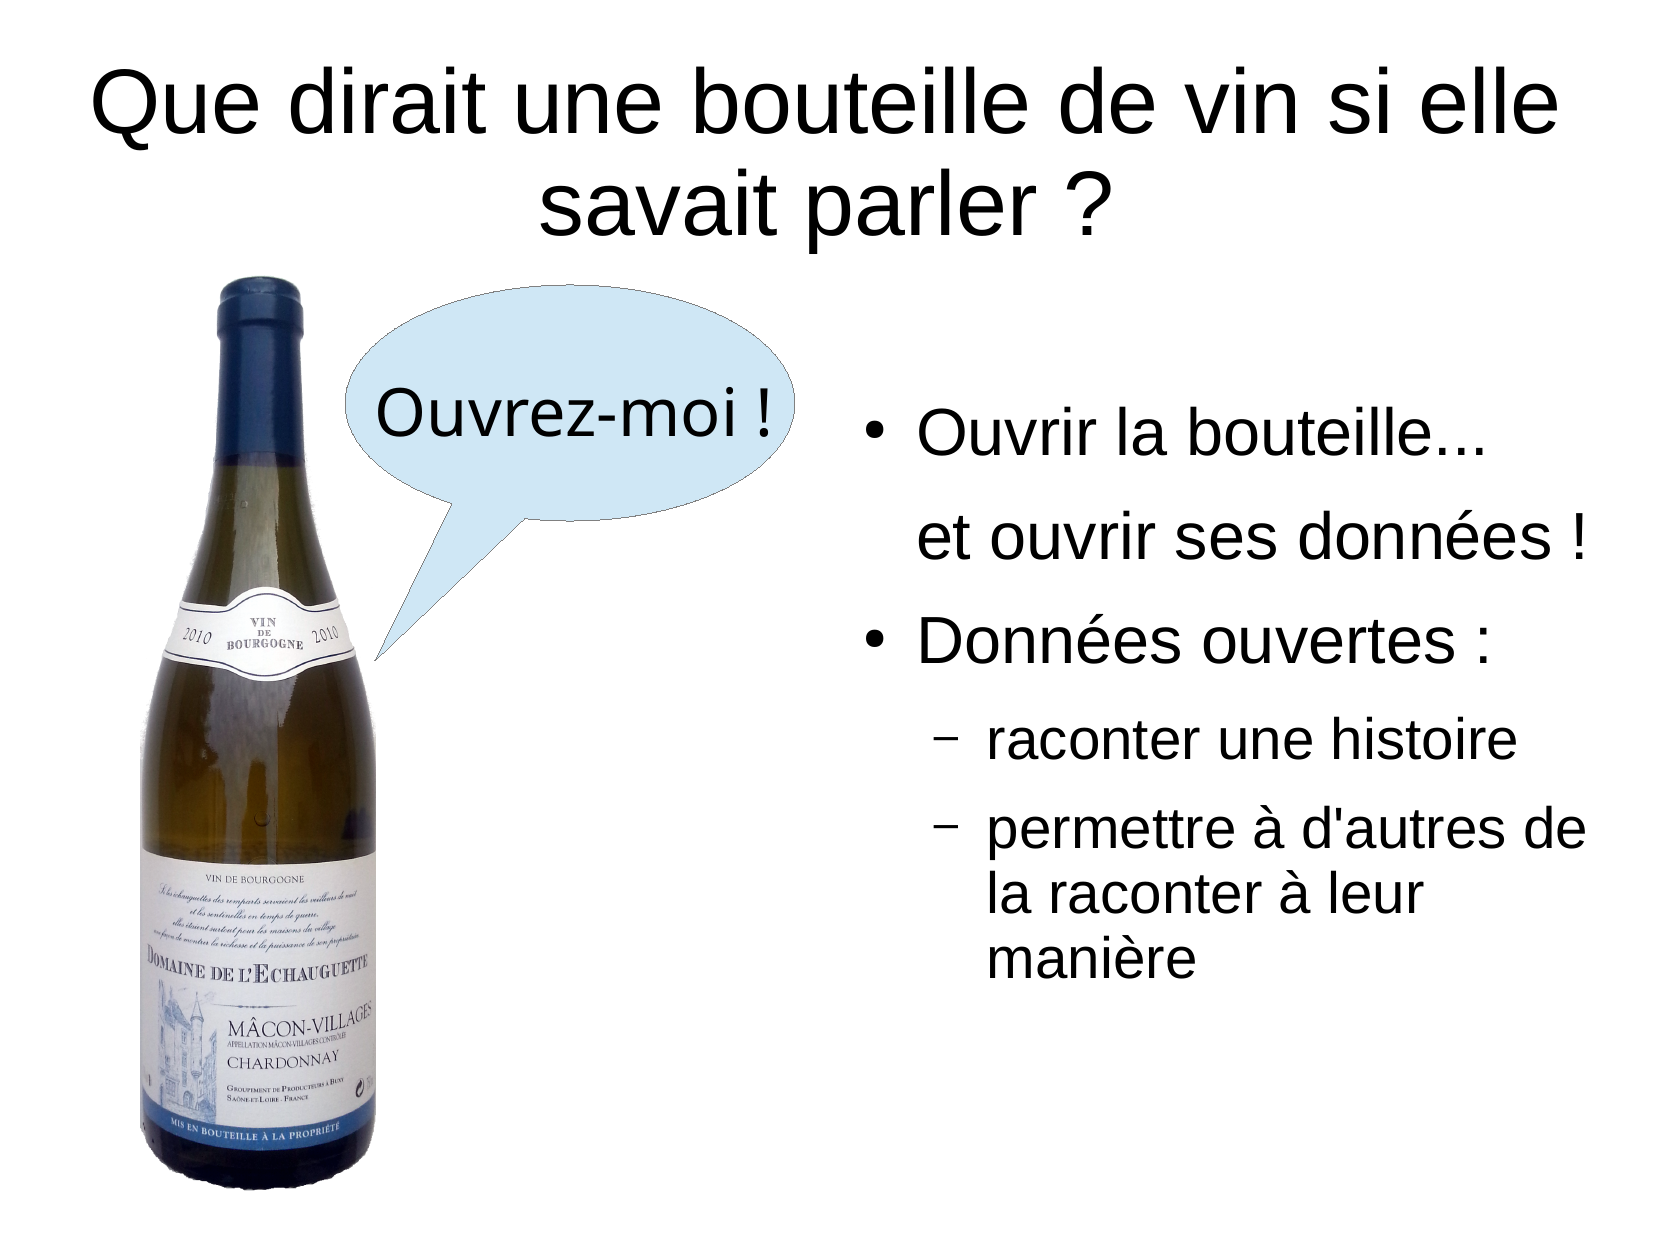

# Que dirait une bouteille de vin si elle savait parler ?
Ouvrir la bouteille...
et ouvrir ses données !
Données ouvertes :
raconter une histoire
permettre à d'autres de la raconter à leur manière
Ouvrez-moi !